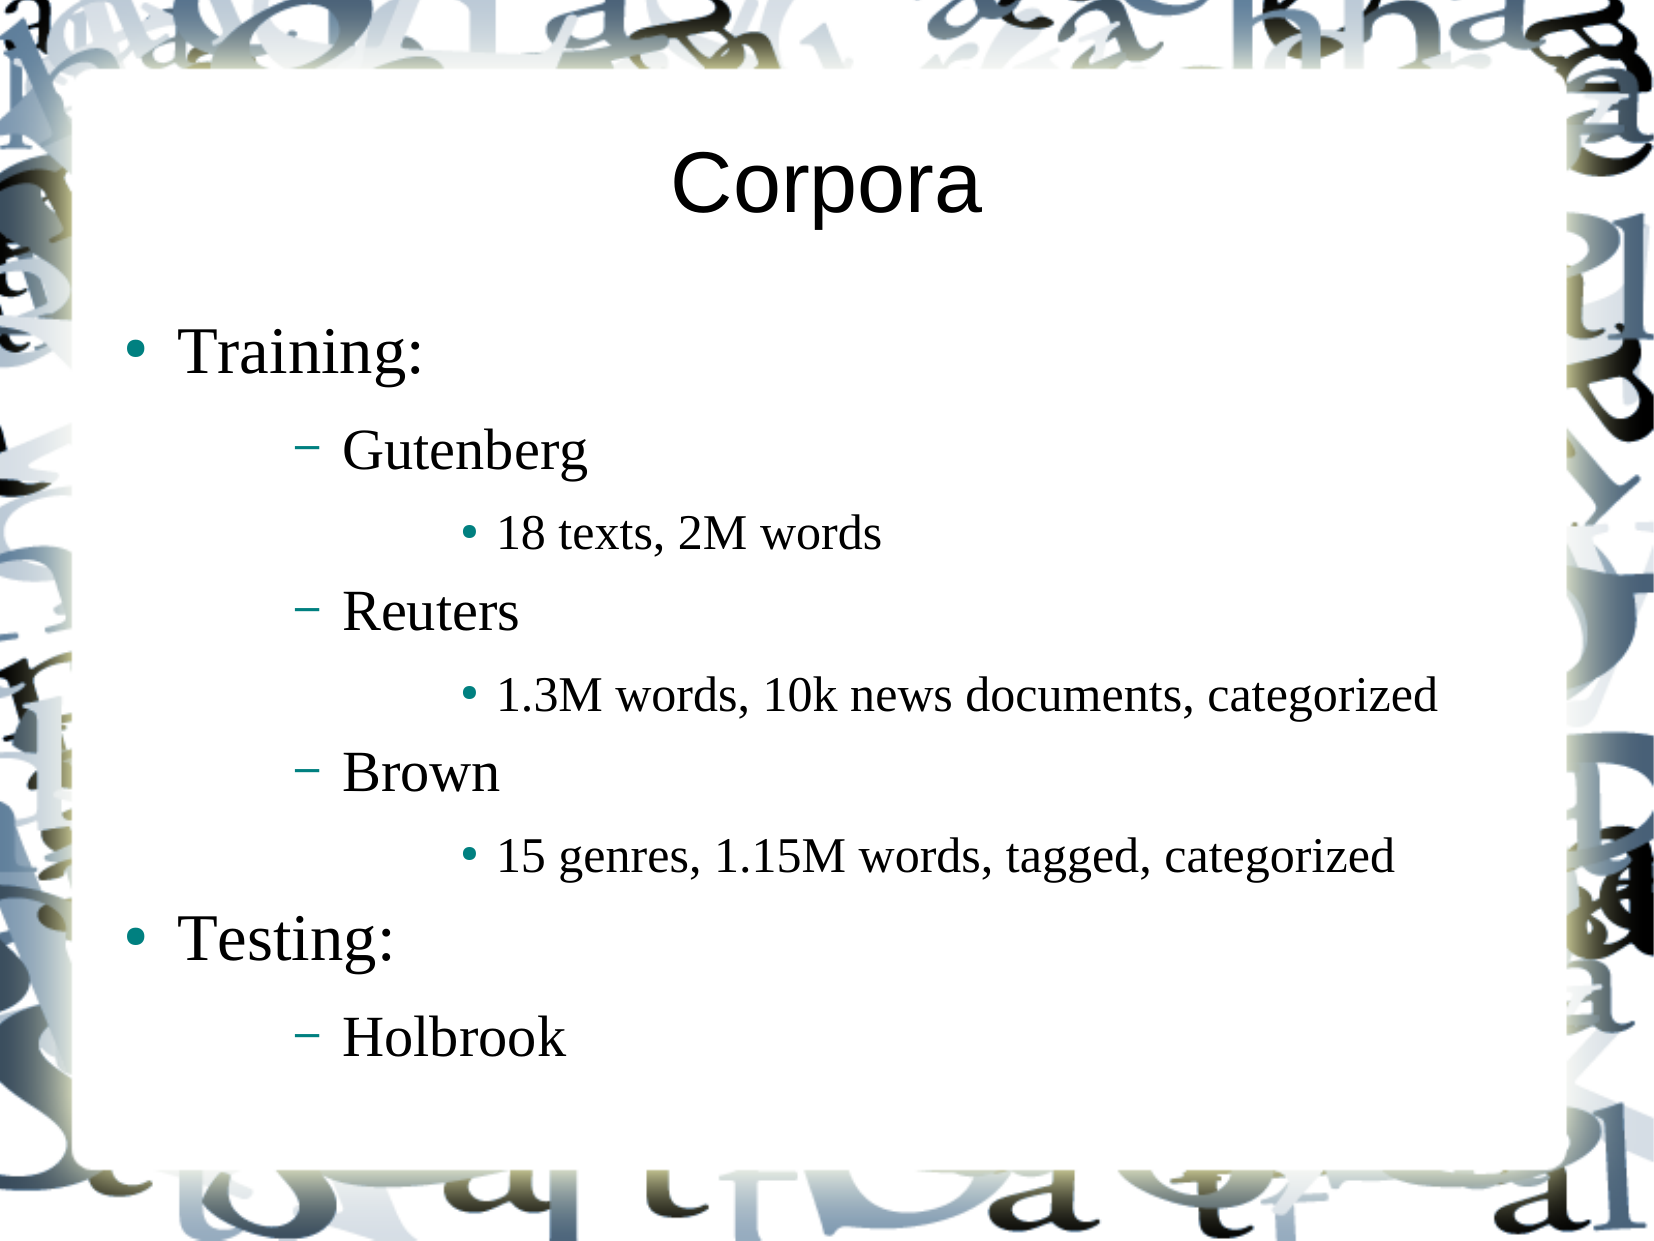

# Corpora
Training:
Gutenberg
18 texts, 2M words
Reuters
1.3M words, 10k news documents, categorized
Brown
15 genres, 1.15M words, tagged, categorized
Testing:
Holbrook